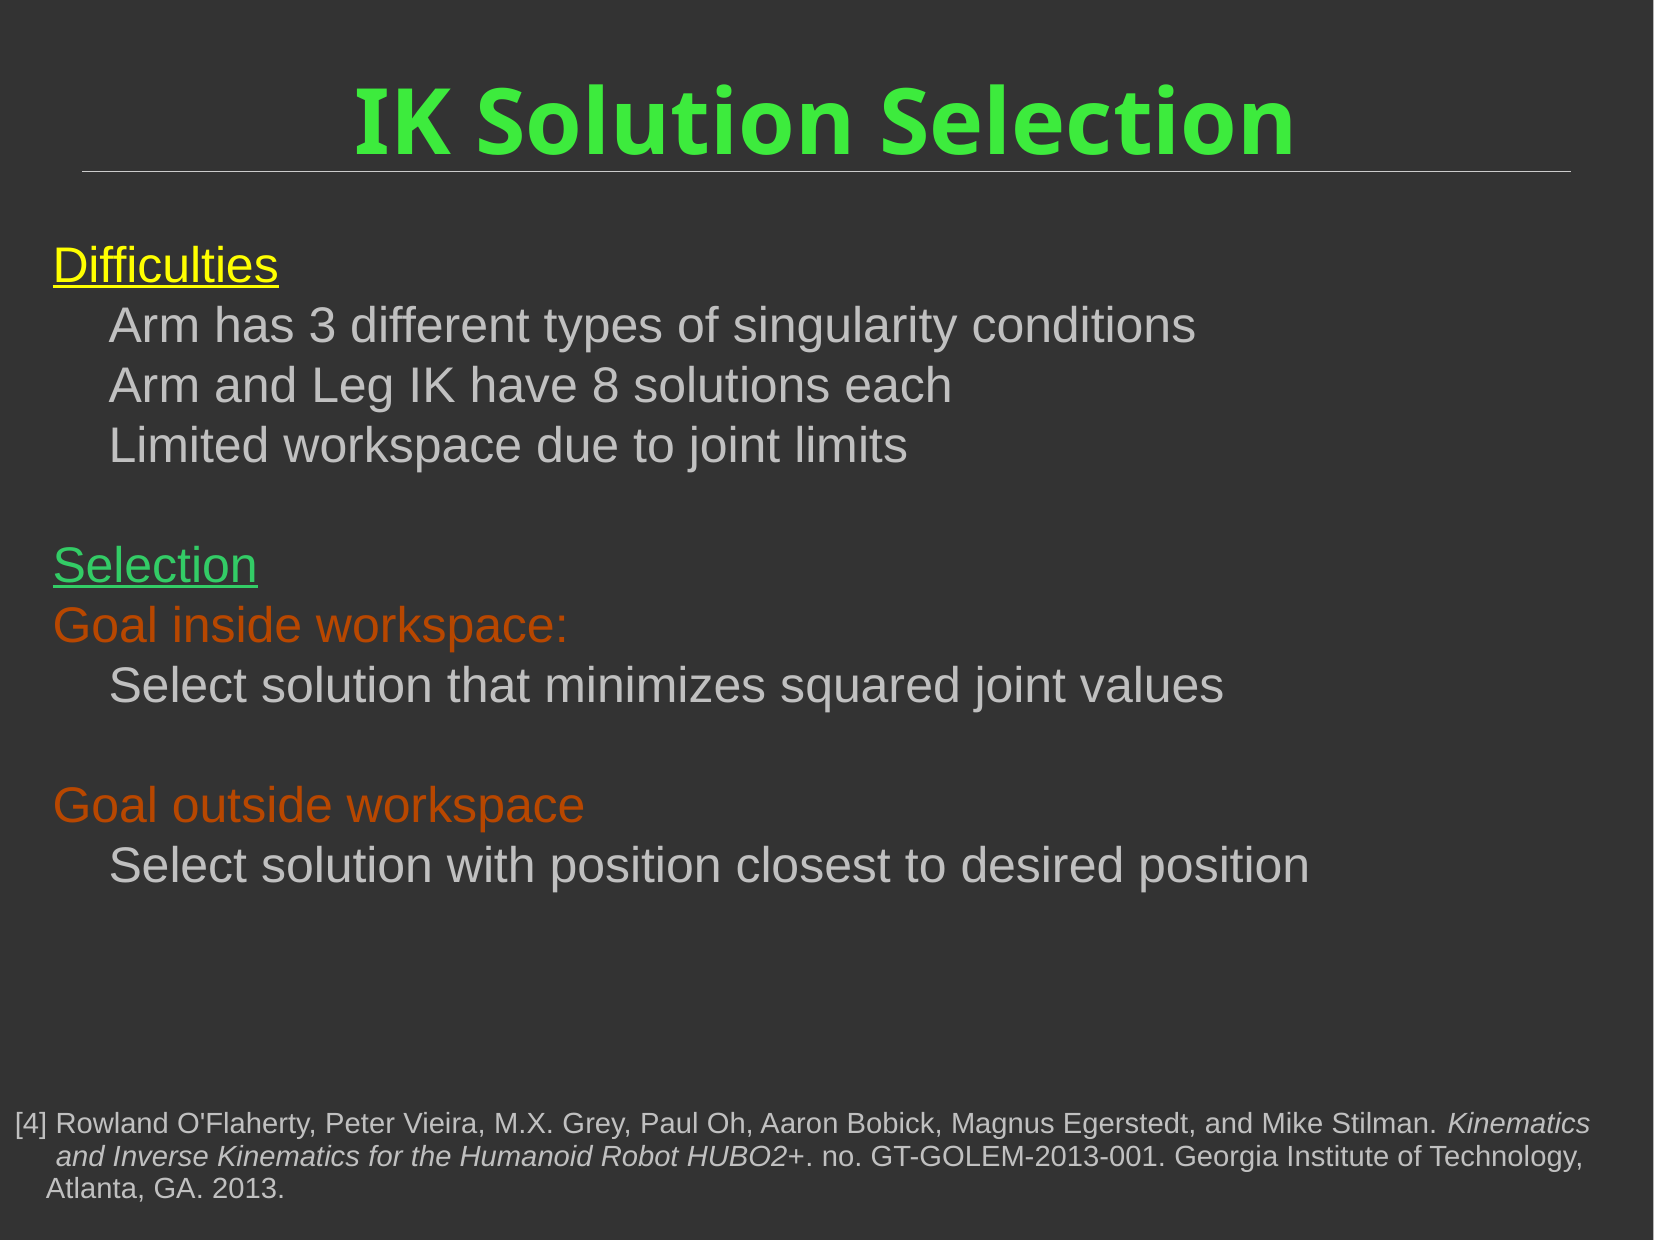

# IK Solution Selection
Difficulties
 Arm has 3 different types of singularity conditions
 Arm and Leg IK have 8 solutions each
 Limited workspace due to joint limits
Selection
Goal inside workspace:
 Select solution that minimizes squared joint values
Goal outside workspace
 Select solution with position closest to desired position
[4] Rowland O'Flaherty, Peter Vieira, M.X. Grey, Paul Oh, Aaron Bobick, Magnus Egerstedt, and Mike Stilman. Kinematics and Inverse Kinematics for the Humanoid Robot HUBO2+. no. GT-GOLEM-2013-001. Georgia Institute of Technology, Atlanta, GA. 2013.